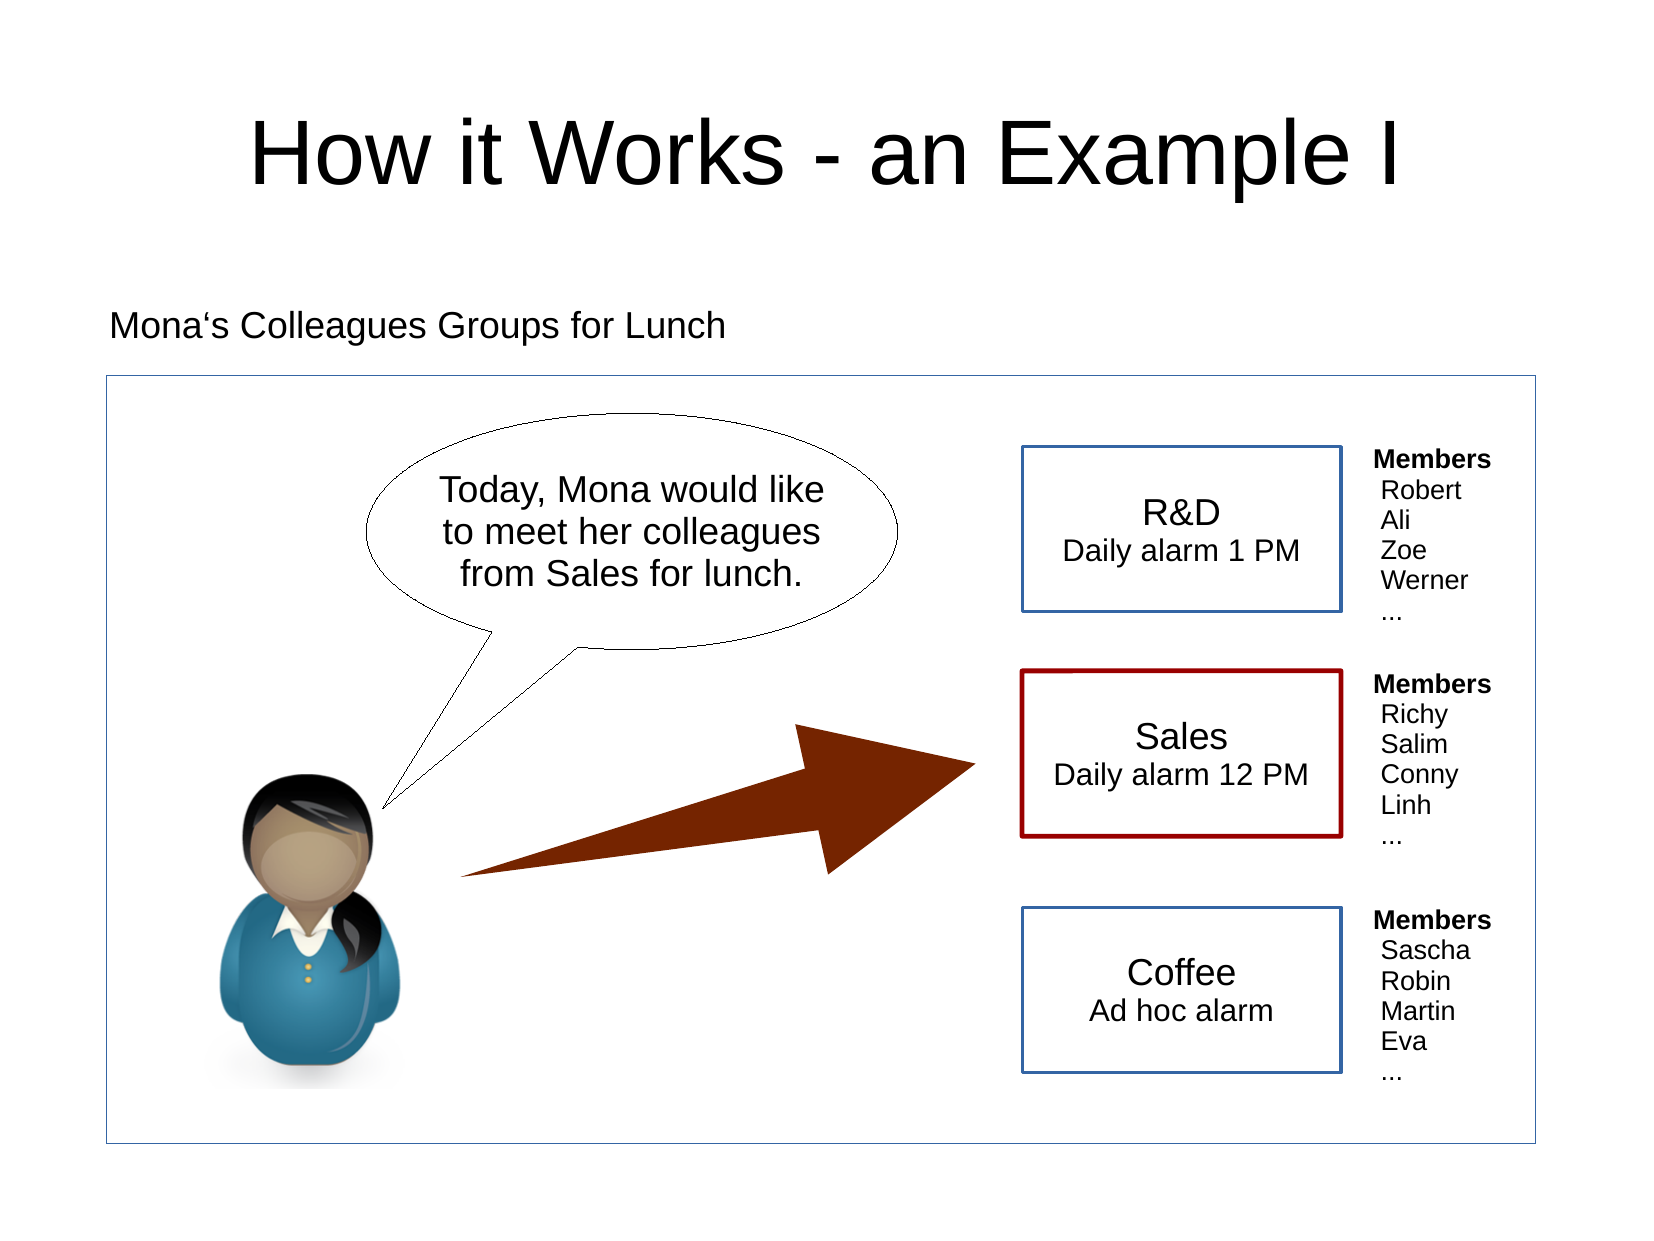

# How it Works - an Example I
Mona‘s Colleagues Groups for Lunch
Today, Mona would like
to meet her colleagues
from Sales for lunch.
Members
 Robert
 Ali
 Zoe
 Werner
 ...
R&D
Daily alarm 1 PM
Members
 Richy
 Salim
 Conny
 Linh
 ...
Sales
Daily alarm 12 PM
Members
 Sascha
 Robin
 Martin
 Eva
 ...
Coffee
Ad hoc alarm